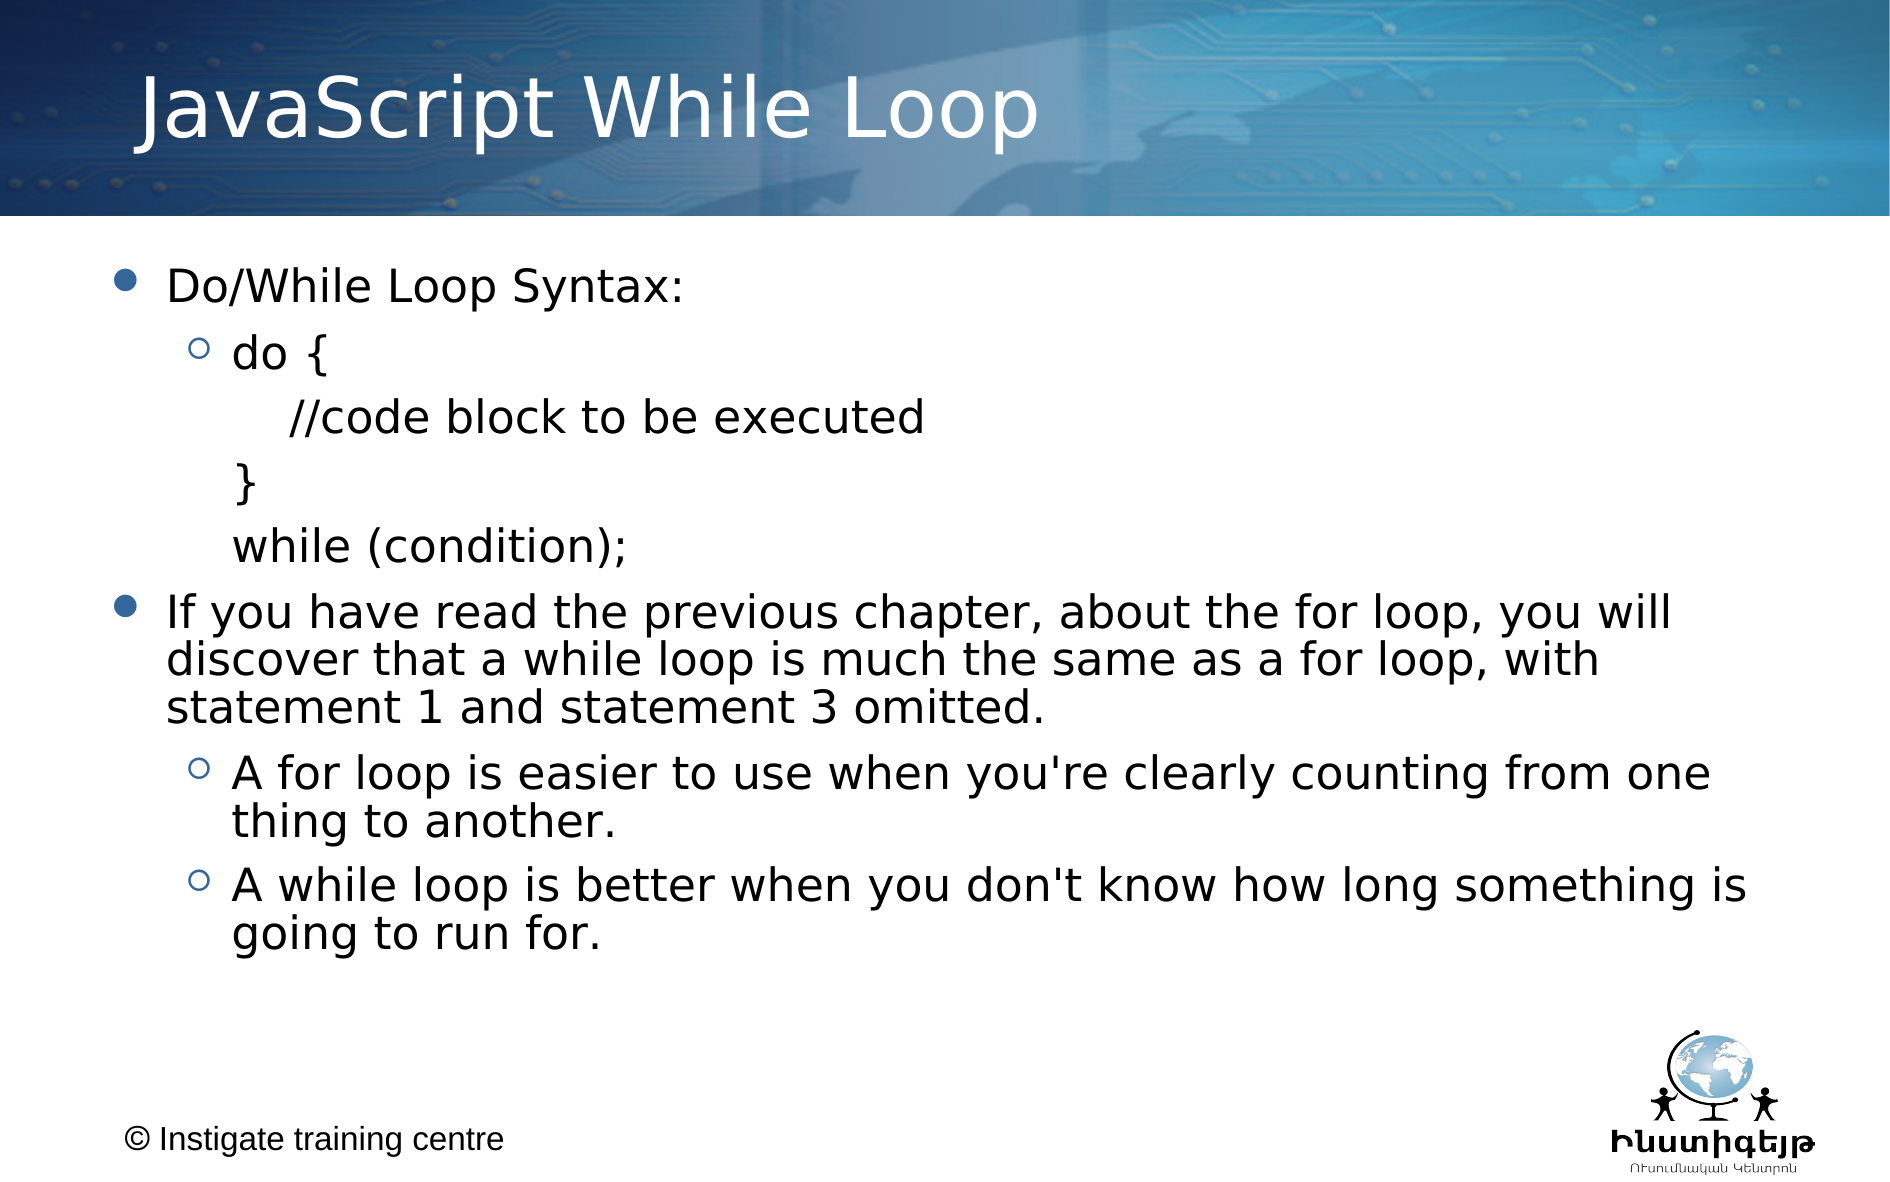

JavaScript While Loop
# Do/While Loop Syntax:
do {
 //code block to be executed
}
while (condition);
If you have read the previous chapter, about the for loop, you will discover that a while loop is much the same as a for loop, with statement 1 and statement 3 omitted.
A for loop is easier to use when you're clearly counting from one thing to another.
A while loop is better when you don't know how long something is going to run for.